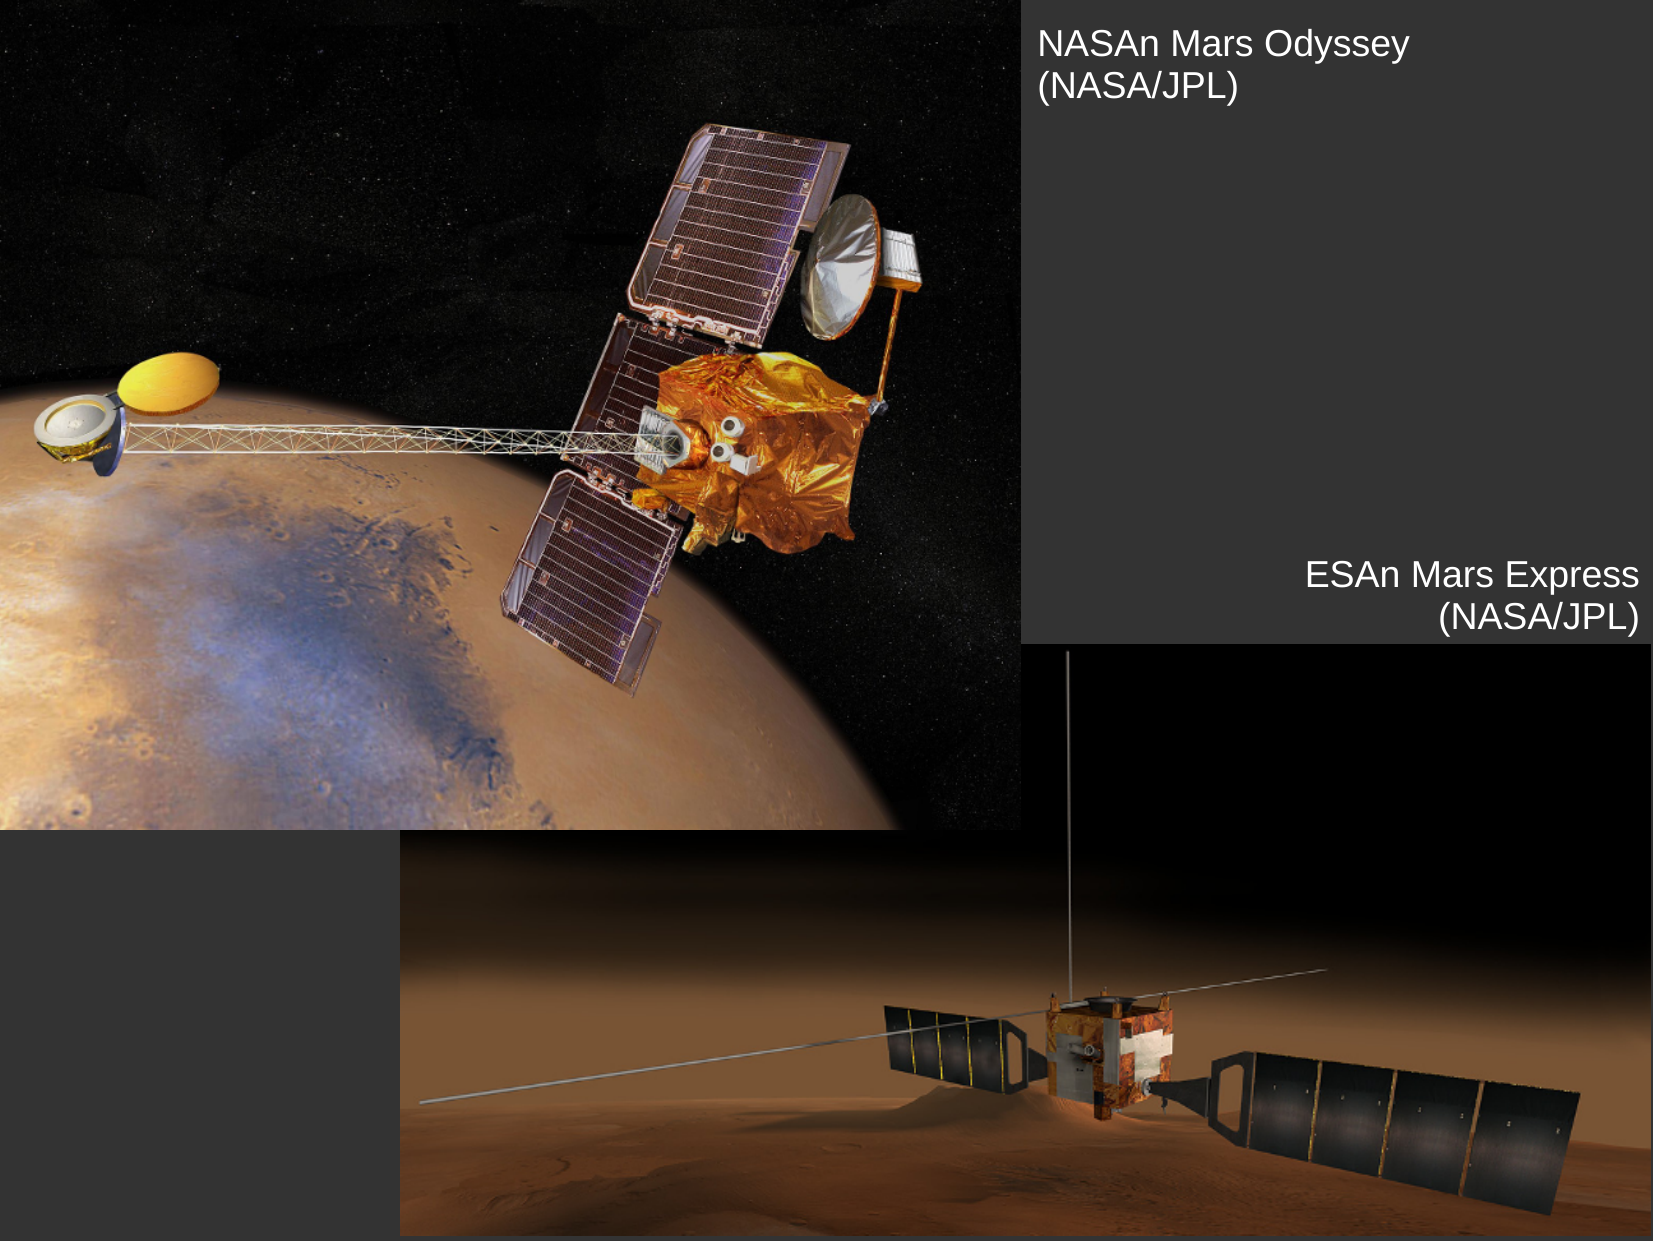

NASAn Mars Odyssey
(NASA/JPL)
#
ESAn Mars Express
(NASA/JPL)